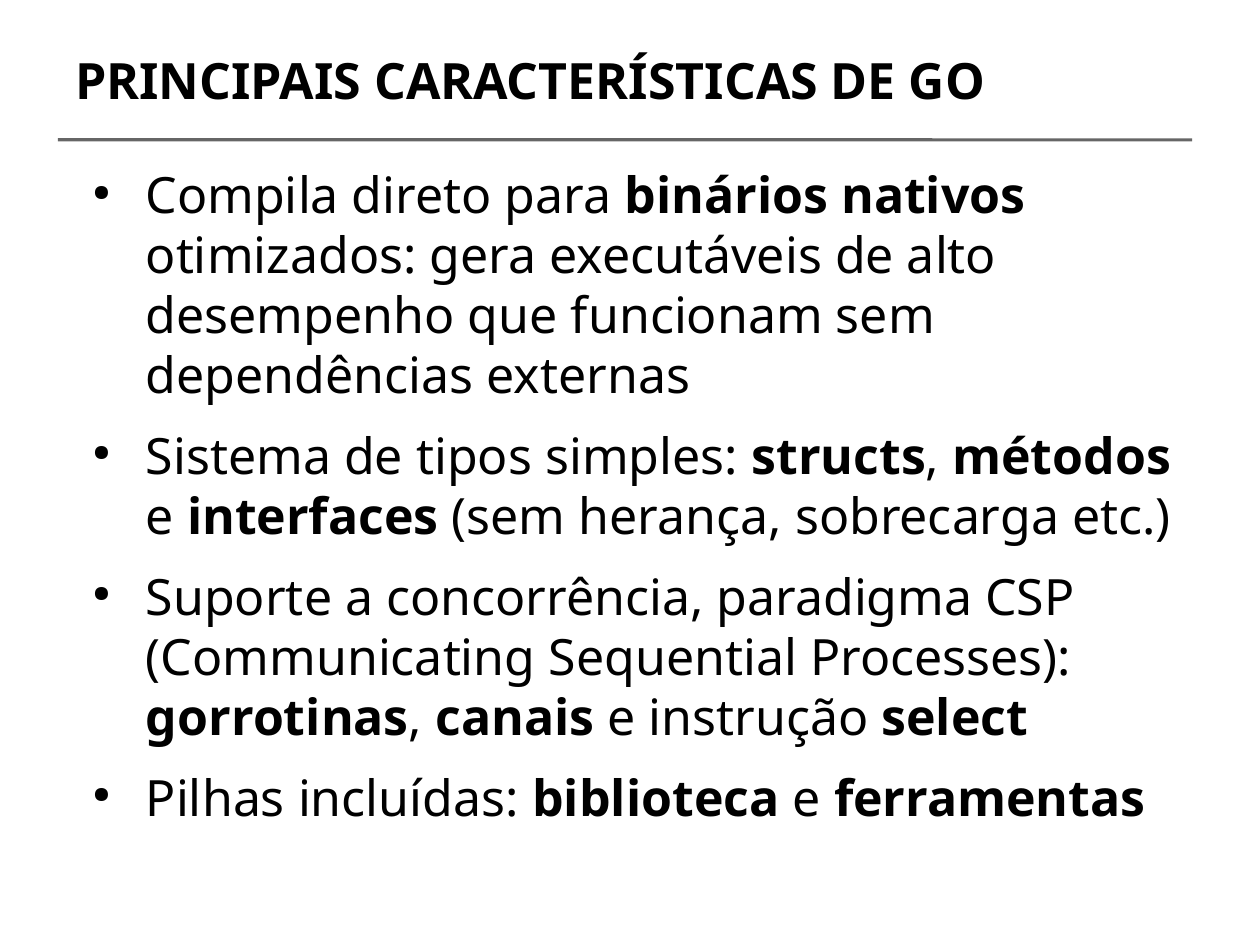

# PRINCIPAIS CARACTERÍSTICAS DE GO
Compila direto para binários nativos otimizados: gera executáveis de alto desempenho que funcionam sem dependências externas
Sistema de tipos simples: structs, métodos e interfaces (sem herança, sobrecarga etc.)
Suporte a concorrência, paradigma CSP (Communicating Sequential Processes): gorrotinas, canais e instrução select
Pilhas incluídas: biblioteca e ferramentas